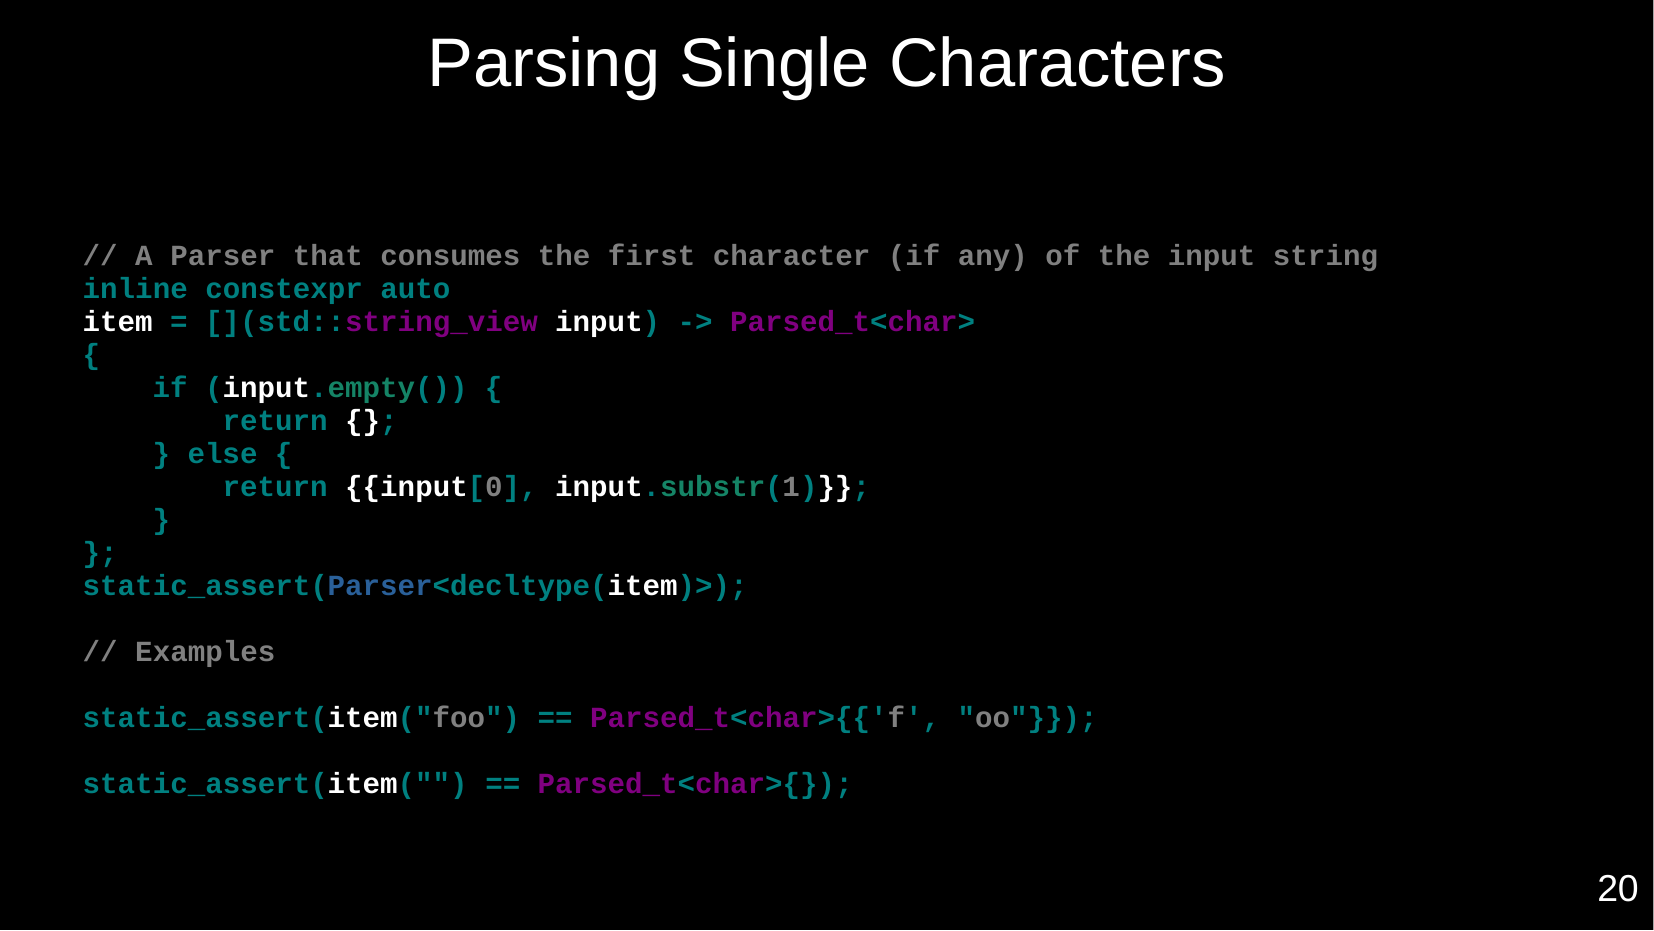

Parsing Single Characters
# // A Parser that consumes the first character (if any) of the input string
inline constexpr auto
item = [](std::string_view input) -> Parsed_t<char>
{
 if (input.empty()) {
 return {};
 } else {
 return {{input[0], input.substr(1)}};
 }
};
static_assert(Parser<decltype(item)>);
// Examples
static_assert(item("foo") == Parsed_t<char>{{'f', "oo"}});
static_assert(item("") == Parsed_t<char>{});